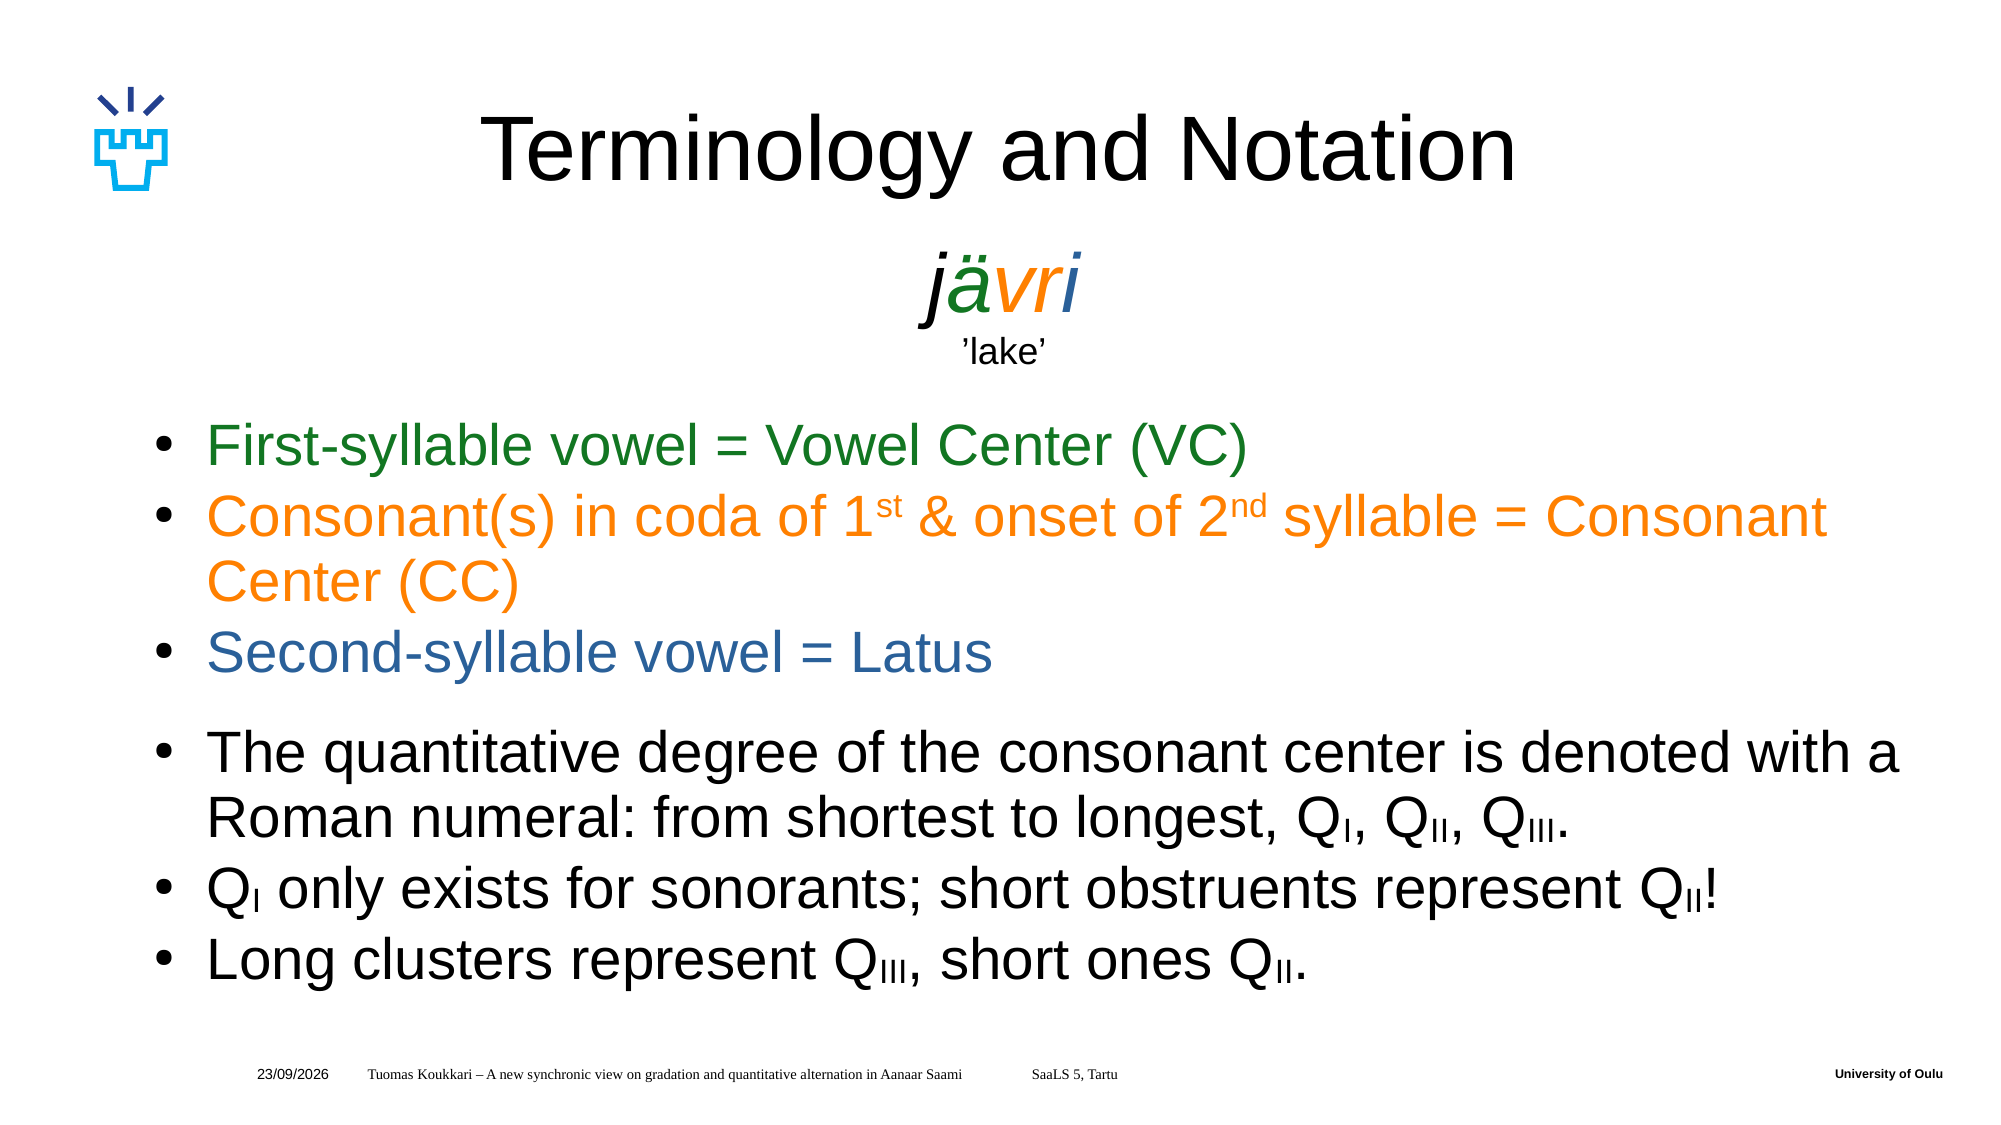

# Terminology and Notation
jävri
’lake’
First-syllable vowel = Vowel Center (VC)
Consonant(s) in coda of 1st & onset of 2nd syllable = Consonant Center (CC)
Second-syllable vowel = Latus
The quantitative degree of the consonant center is denoted with a Roman numeral: from shortest to longest, QI, QII, QIII.
QI only exists for sonorants; short obstruents represent QII!
Long clusters represent QIII, short ones QII.
https://github.com/tkoukkar/anaraskiela/blob/master/Koukkari_Tuomas-CIFUXIII-oovdanpyehtim.pdf